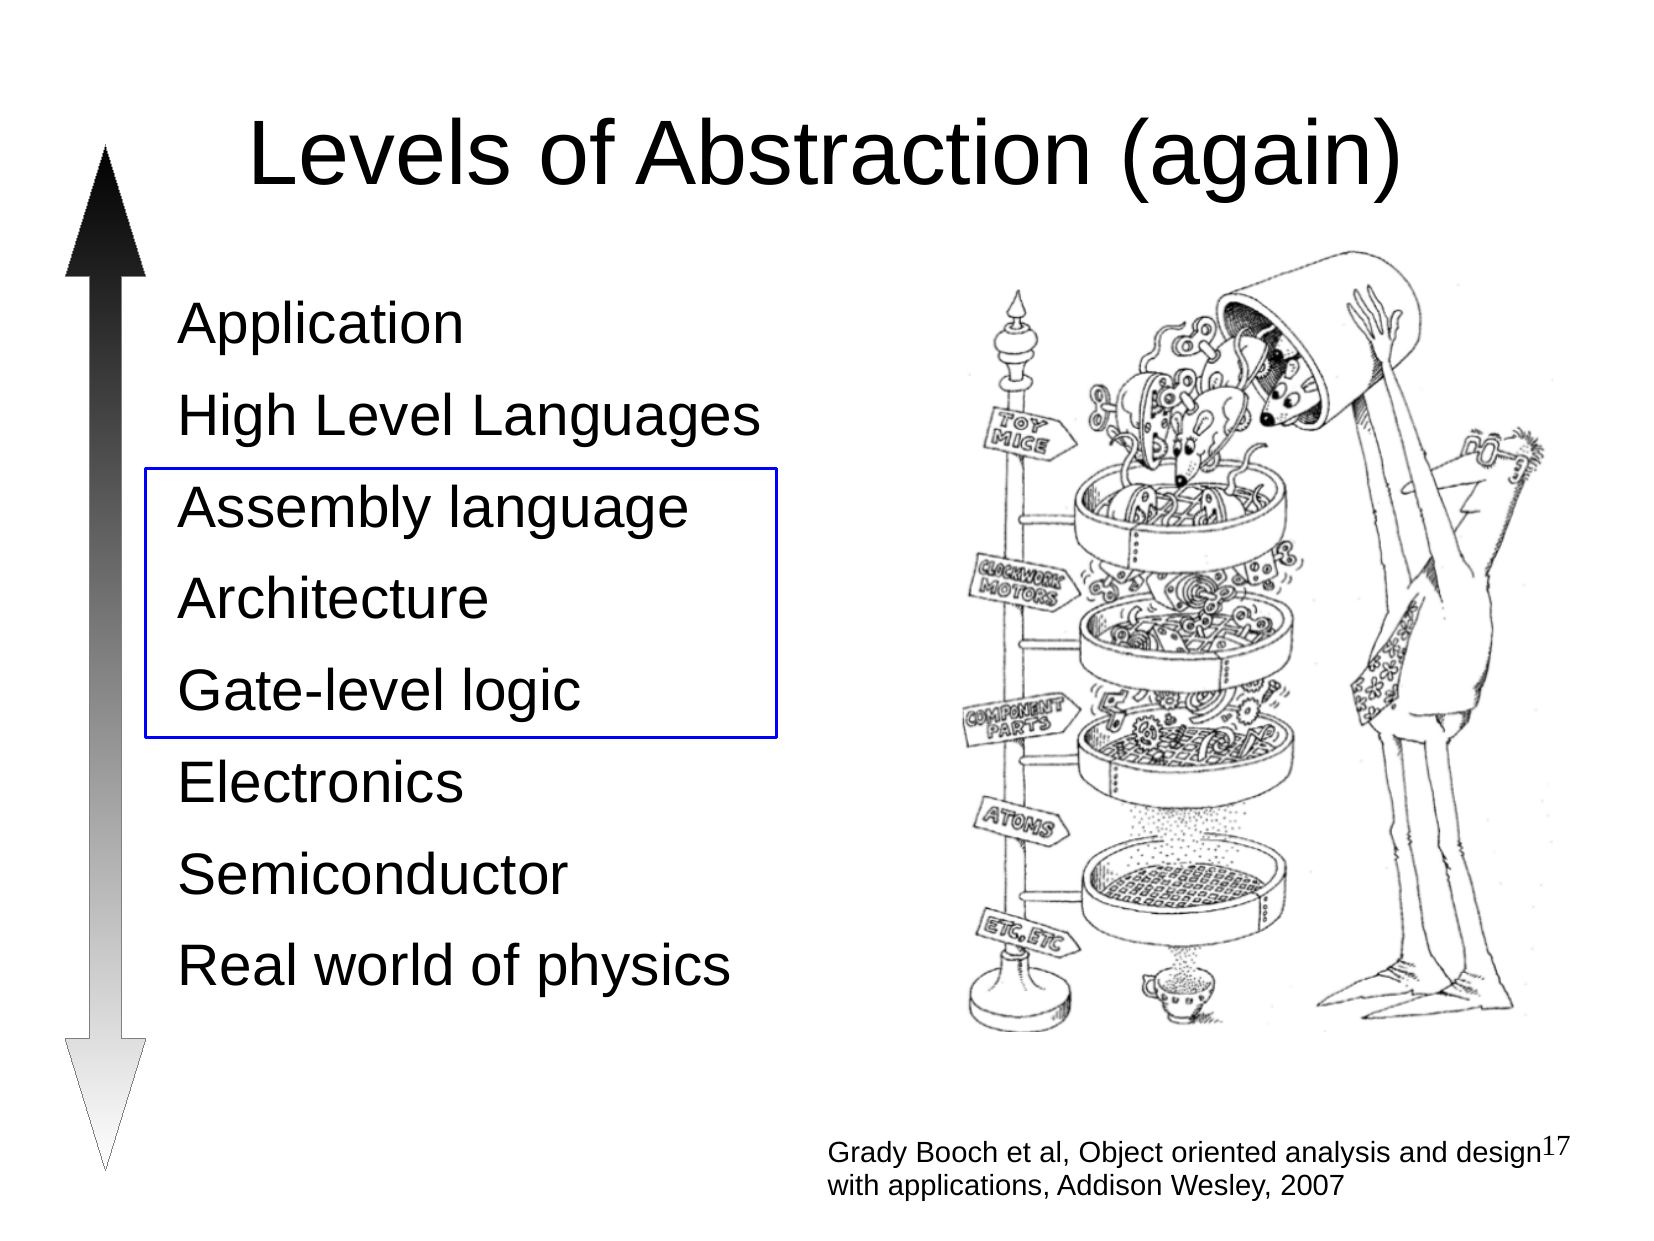

# Levels of Abstraction (again)
Application
High Level Languages
Assembly language
Architecture
Gate-level logic
Electronics
Semiconductor
Real world of physics
Grady Booch et al, Object oriented analysis and design with applications, Addison Wesley, 2007
17